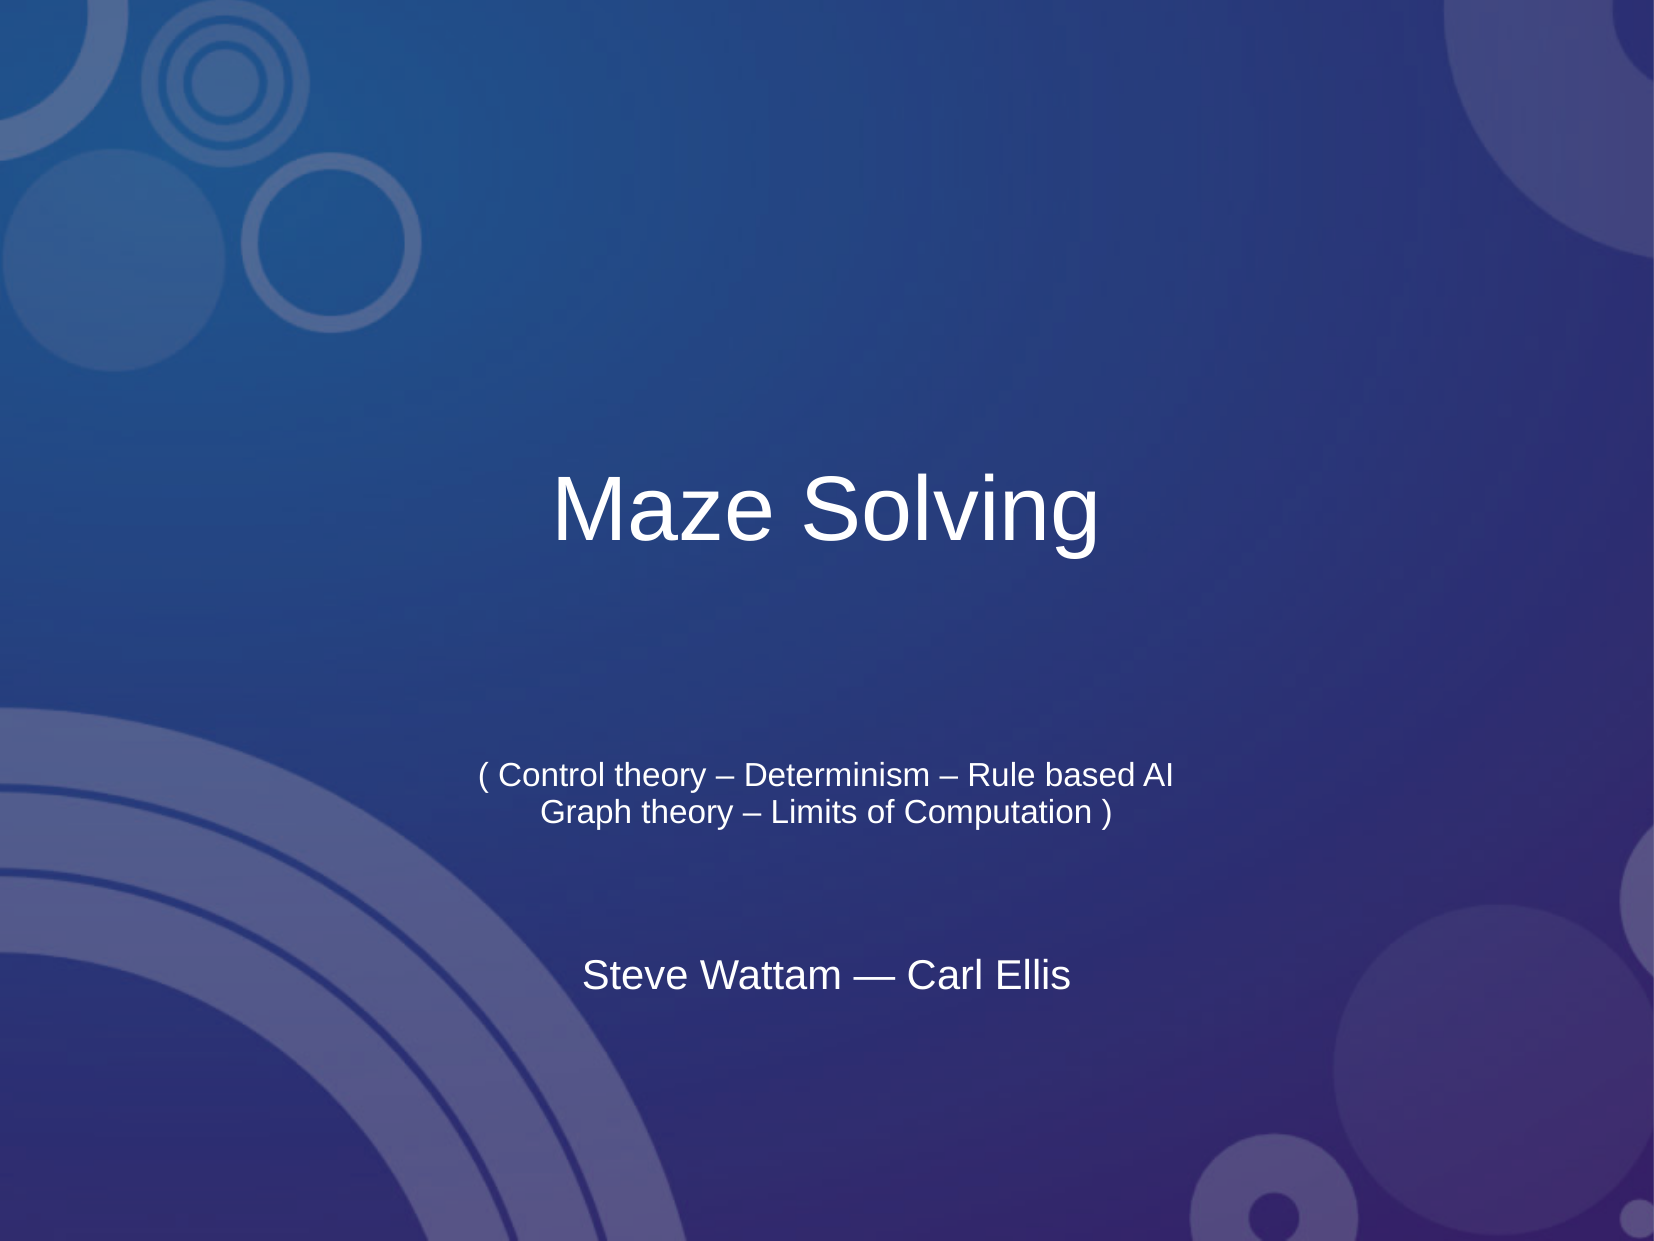

# Maze Solving
( Control theory – Determinism – Rule based AI
Graph theory – Limits of Computation )
Steve Wattam ― Carl Ellis